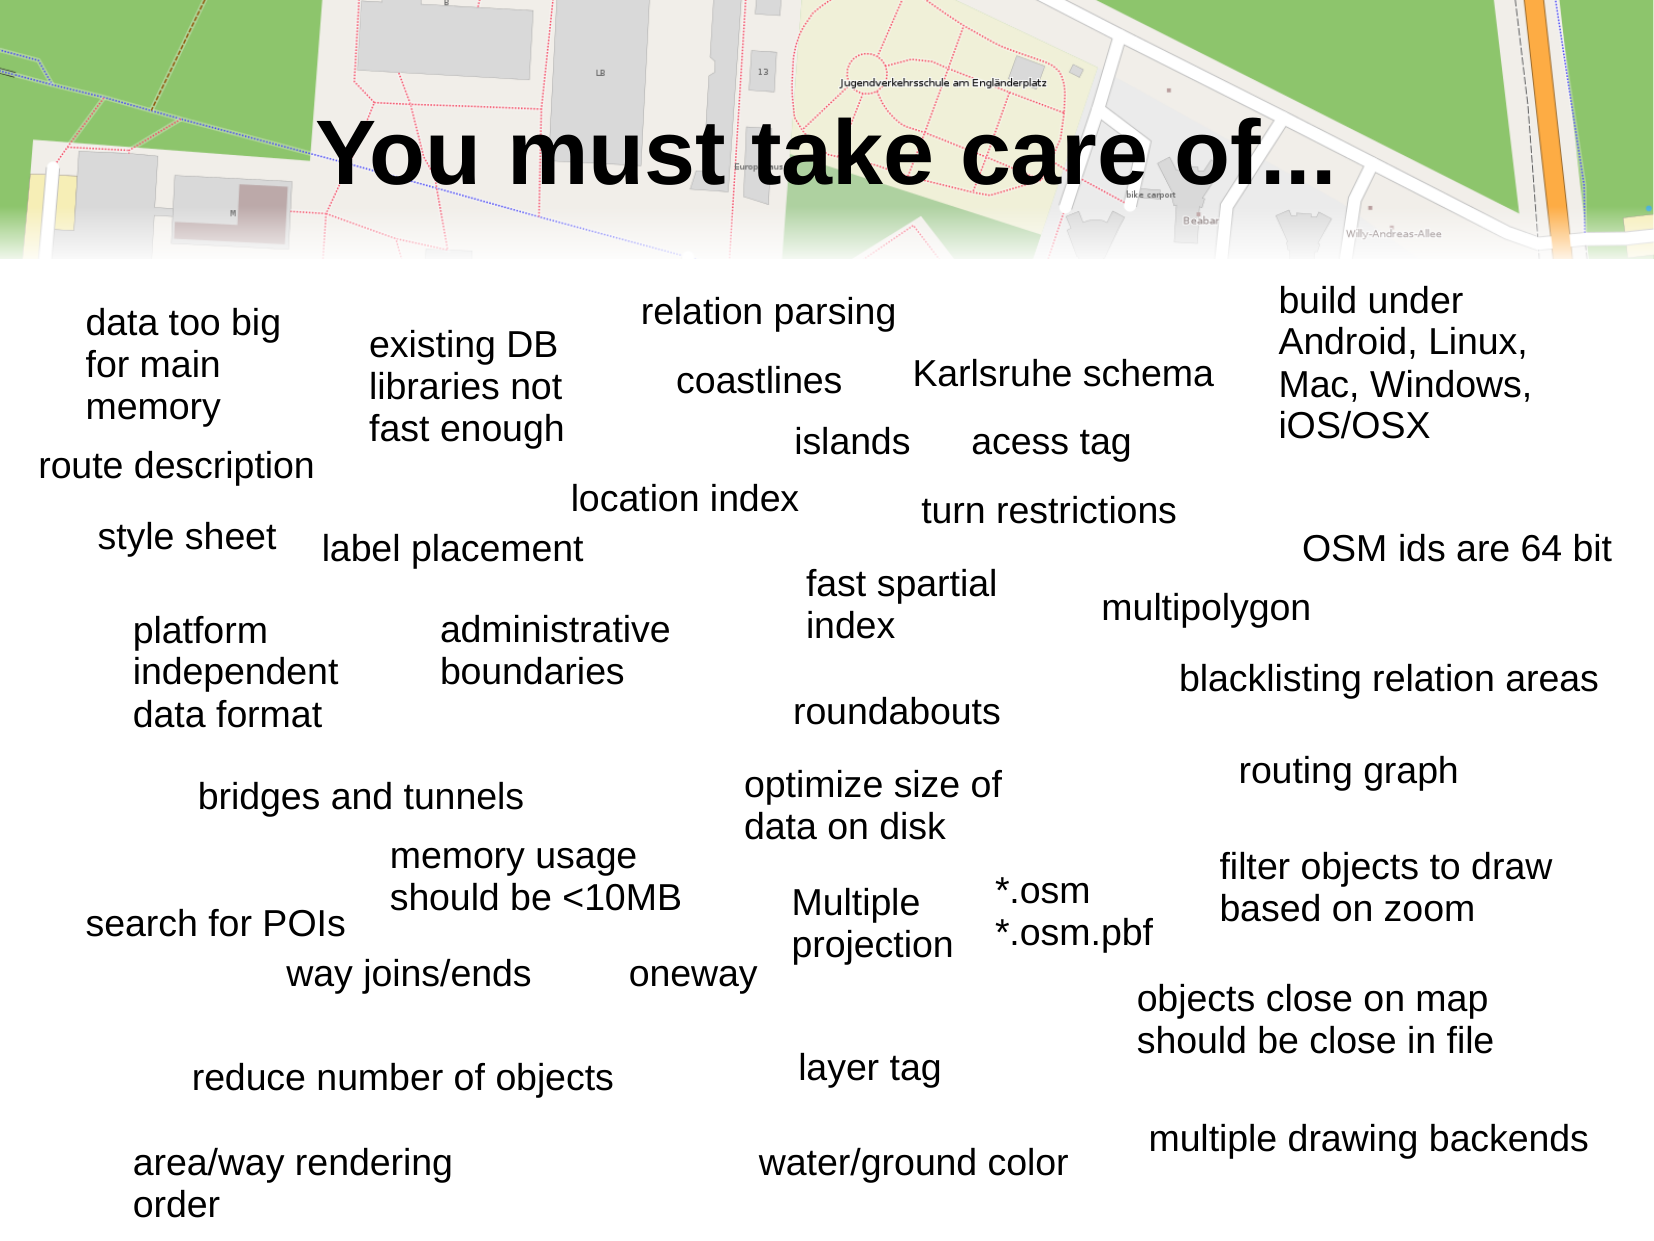

# You must take care of...
build under Android, Linux, Mac, Windows, iOS/OSX
relation parsing
data too big for main memory
existing DB libraries not fast enough
Karlsruhe schema
coastlines
islands
acess tag
route description
location index
turn restrictions
style sheet
label placement
OSM ids are 64 bit
fast spartial index
multipolygon
administrative
boundaries
platform independent data format
blacklisting relation areas
roundabouts
routing graph
optimize size of
data on disk
bridges and tunnels
memory usage
should be <10MB
filter objects to draw
based on zoom
*.osm
*.osm.pbf
Multiple
projection
search for POIs
way joins/ends
oneway
objects close on map
should be close in file
layer tag
reduce number of objects
multiple drawing backends
area/way rendering order
water/ground color